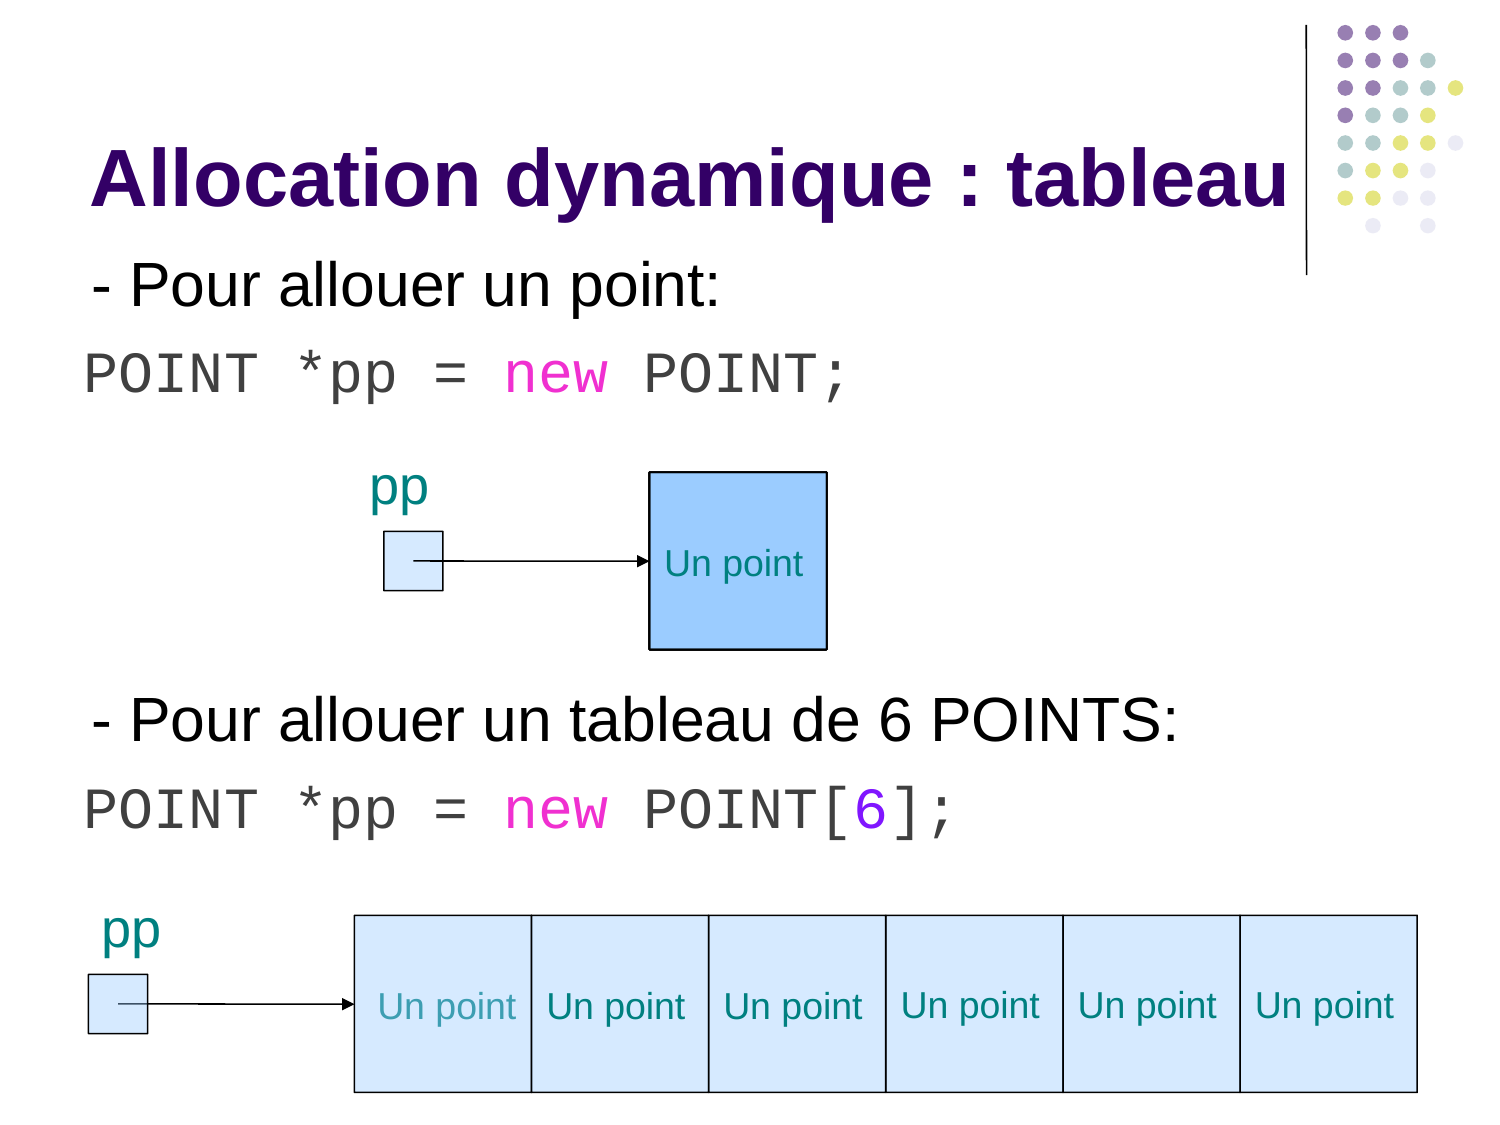

# Allocation dynamique : tableau
- Pour allouer un point:
POINT *pp = new POINT;
- Pour allouer un tableau de 6 POINTS:
POINT *pp = new POINT[6];
pp
Un point
pp
Un point
Un point
Un point
Un point
Un point
Un point